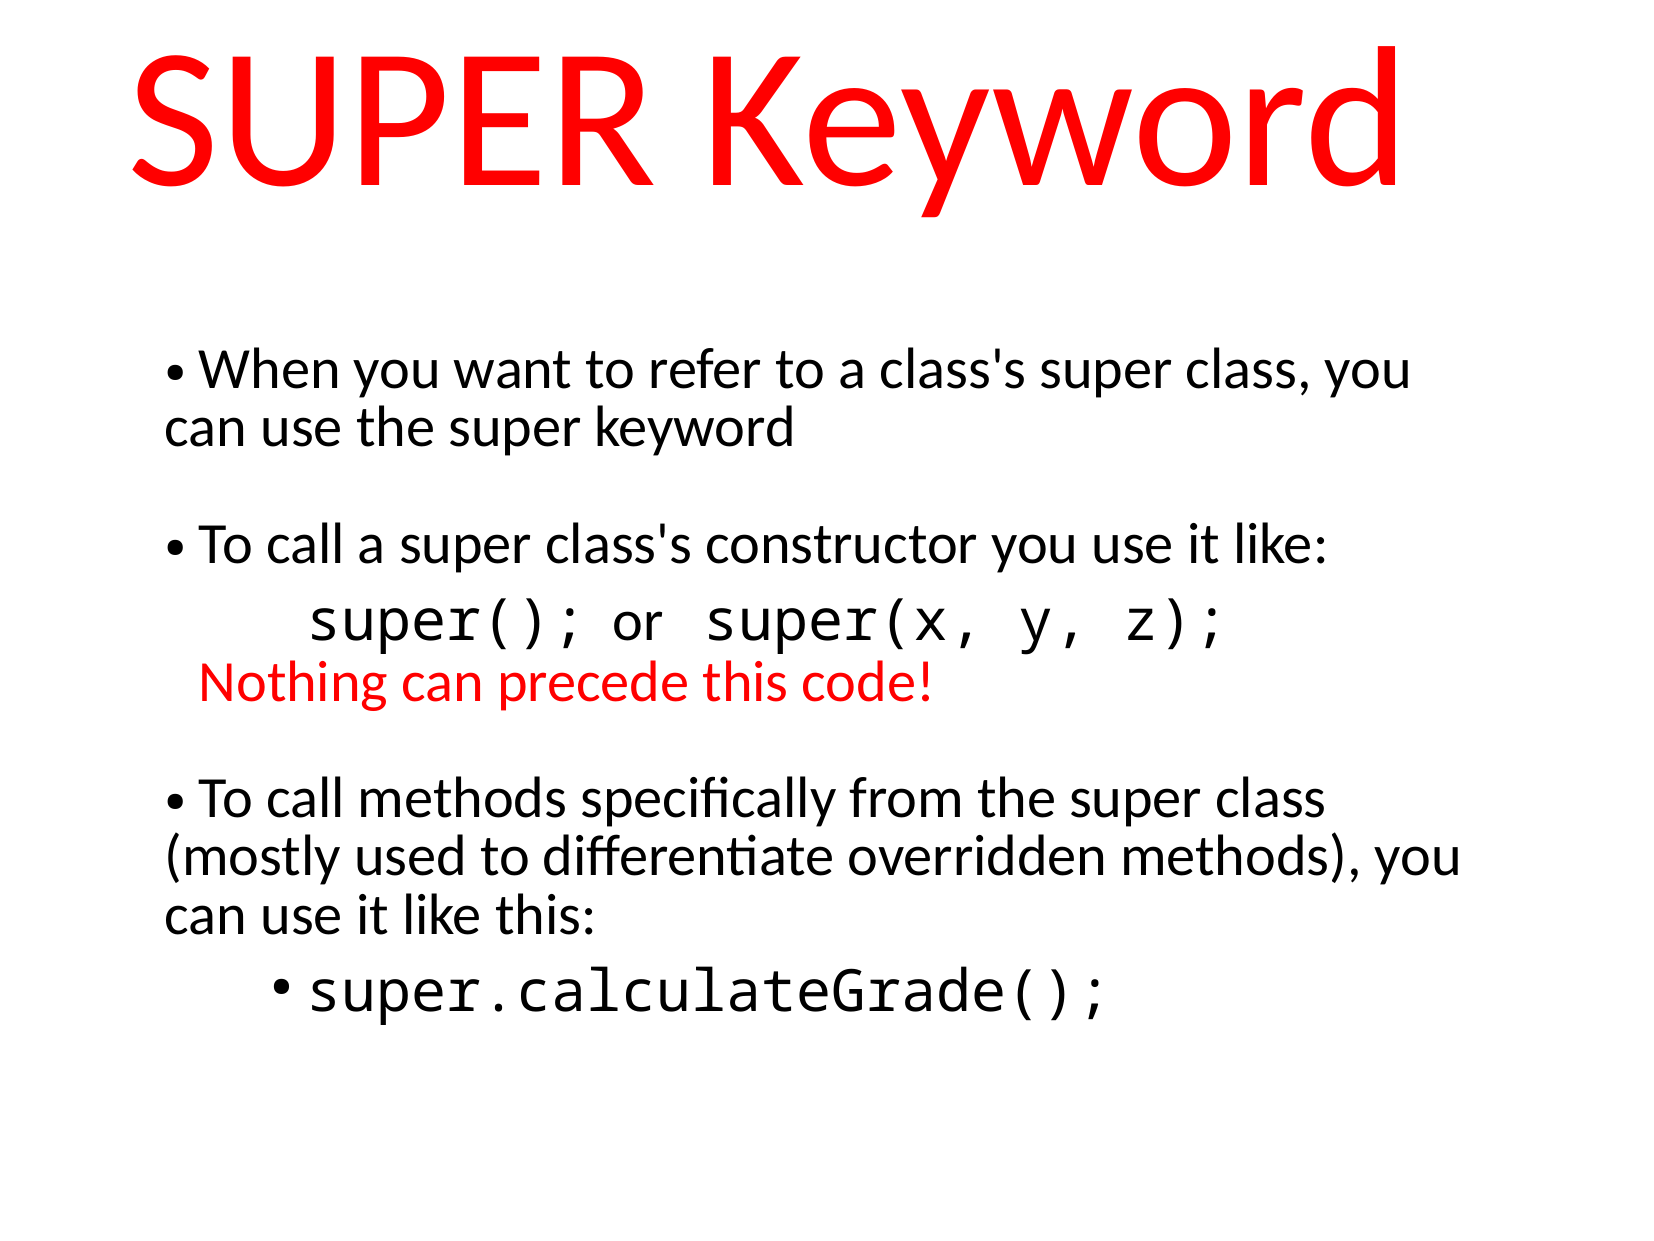

SUPER Keyword
 When you want to refer to a class's super class, you can use the super keyword
 To call a super class's constructor you use it like:
super(); or super(x, y, z);
 Nothing can precede this code!
 To call methods specifically from the super class (mostly used to differentiate overridden methods), you can use it like this:
super.calculateGrade();